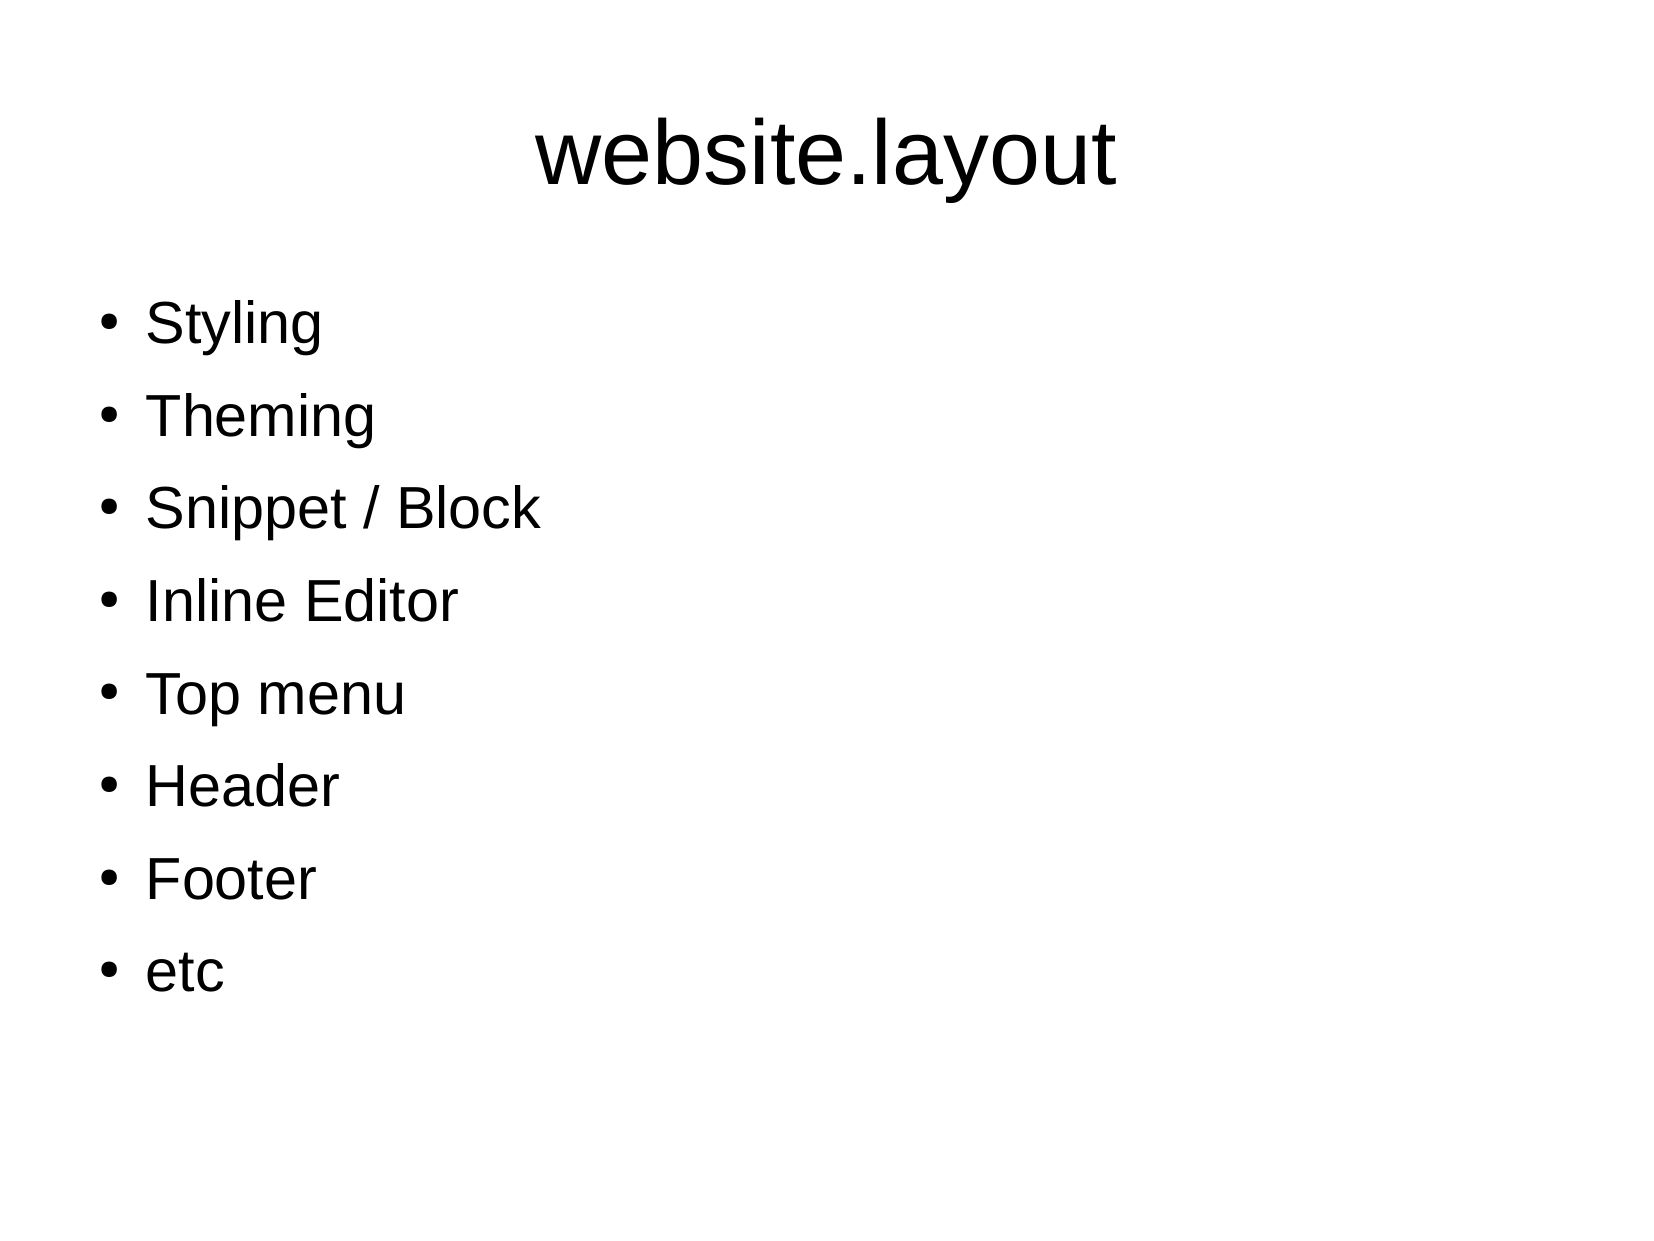

# website.layout
Styling
Theming
Snippet / Block
Inline Editor
Top menu
Header
Footer
etc